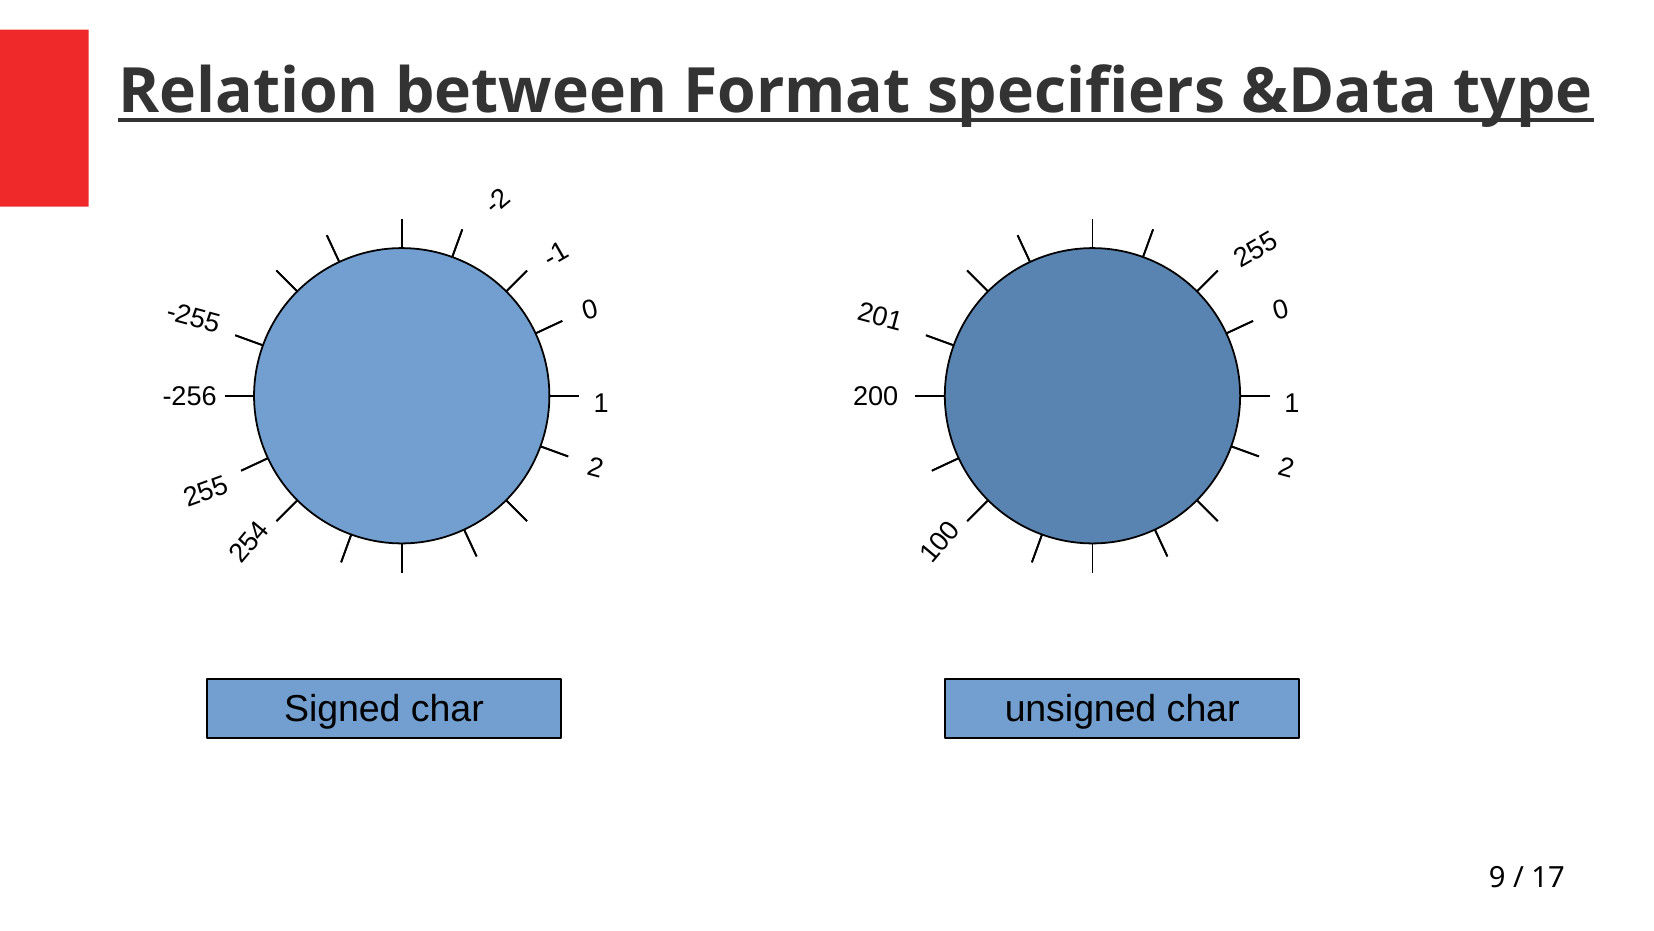

# Relation between Format specifiers &Data type
-1
0
-255
-256
1
2
255
254
255
0
201
200
1
2
100
-2
Signed char
unsigned char
9